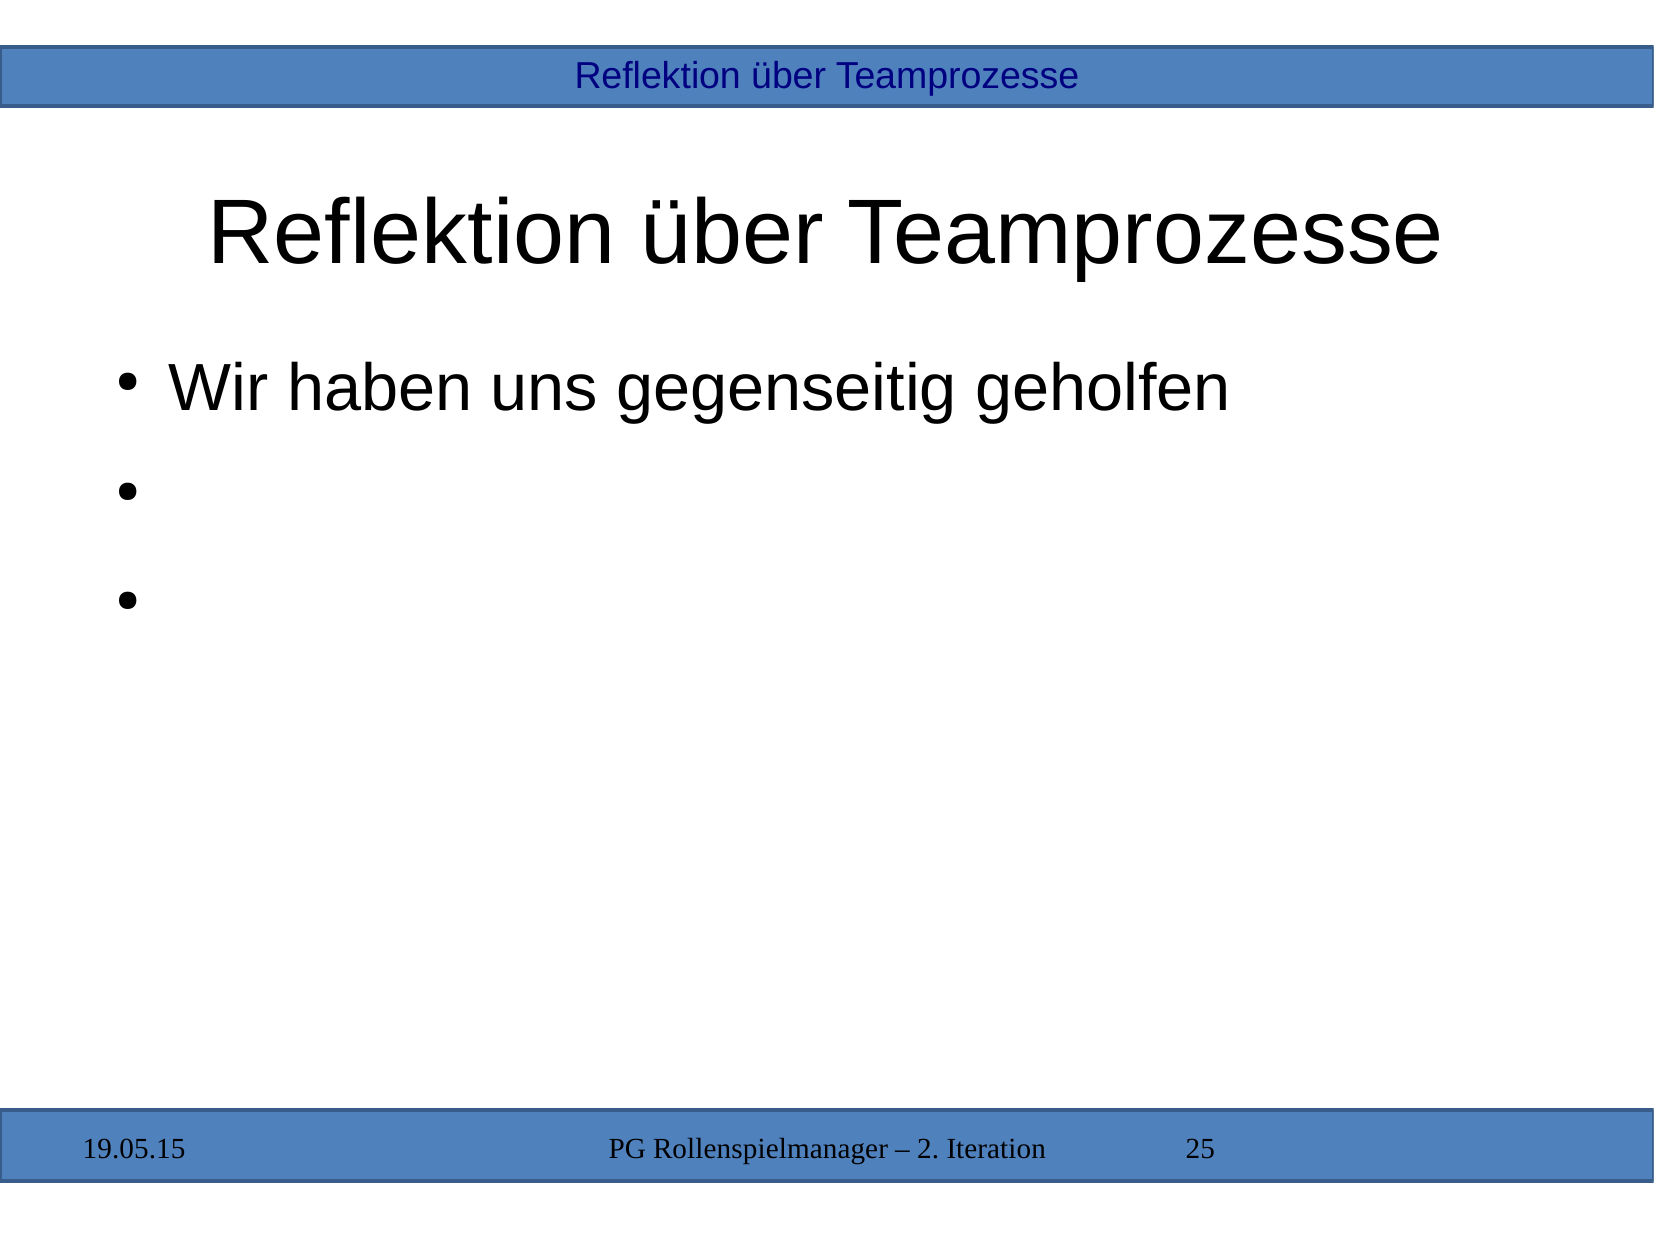

Reflektion über Teamprozesse
# Reflektion über Teamprozesse
Wir haben uns gegenseitig geholfen
19.05.15
PG Rollenspielmanager – 2. Iteration